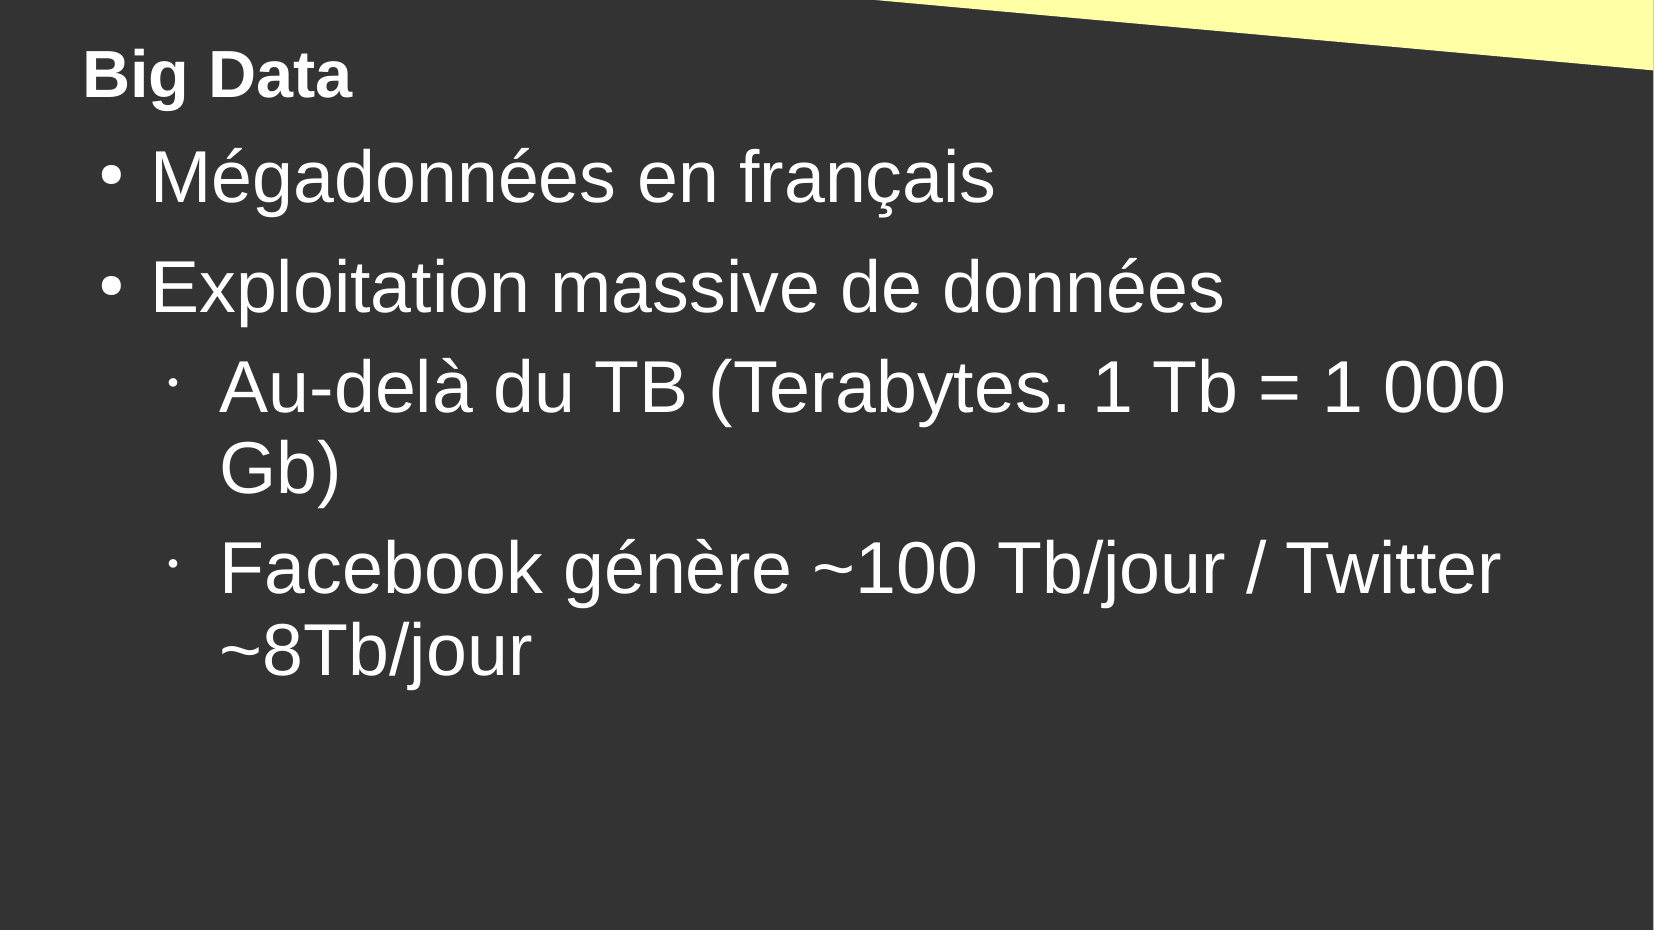

# Big Data
Mégadonnées en français
Exploitation massive de données
Au-delà du TB (Terabytes. 1 Tb = 1 000 Gb)
Facebook génère ~100 Tb/jour / Twitter ~8Tb/jour